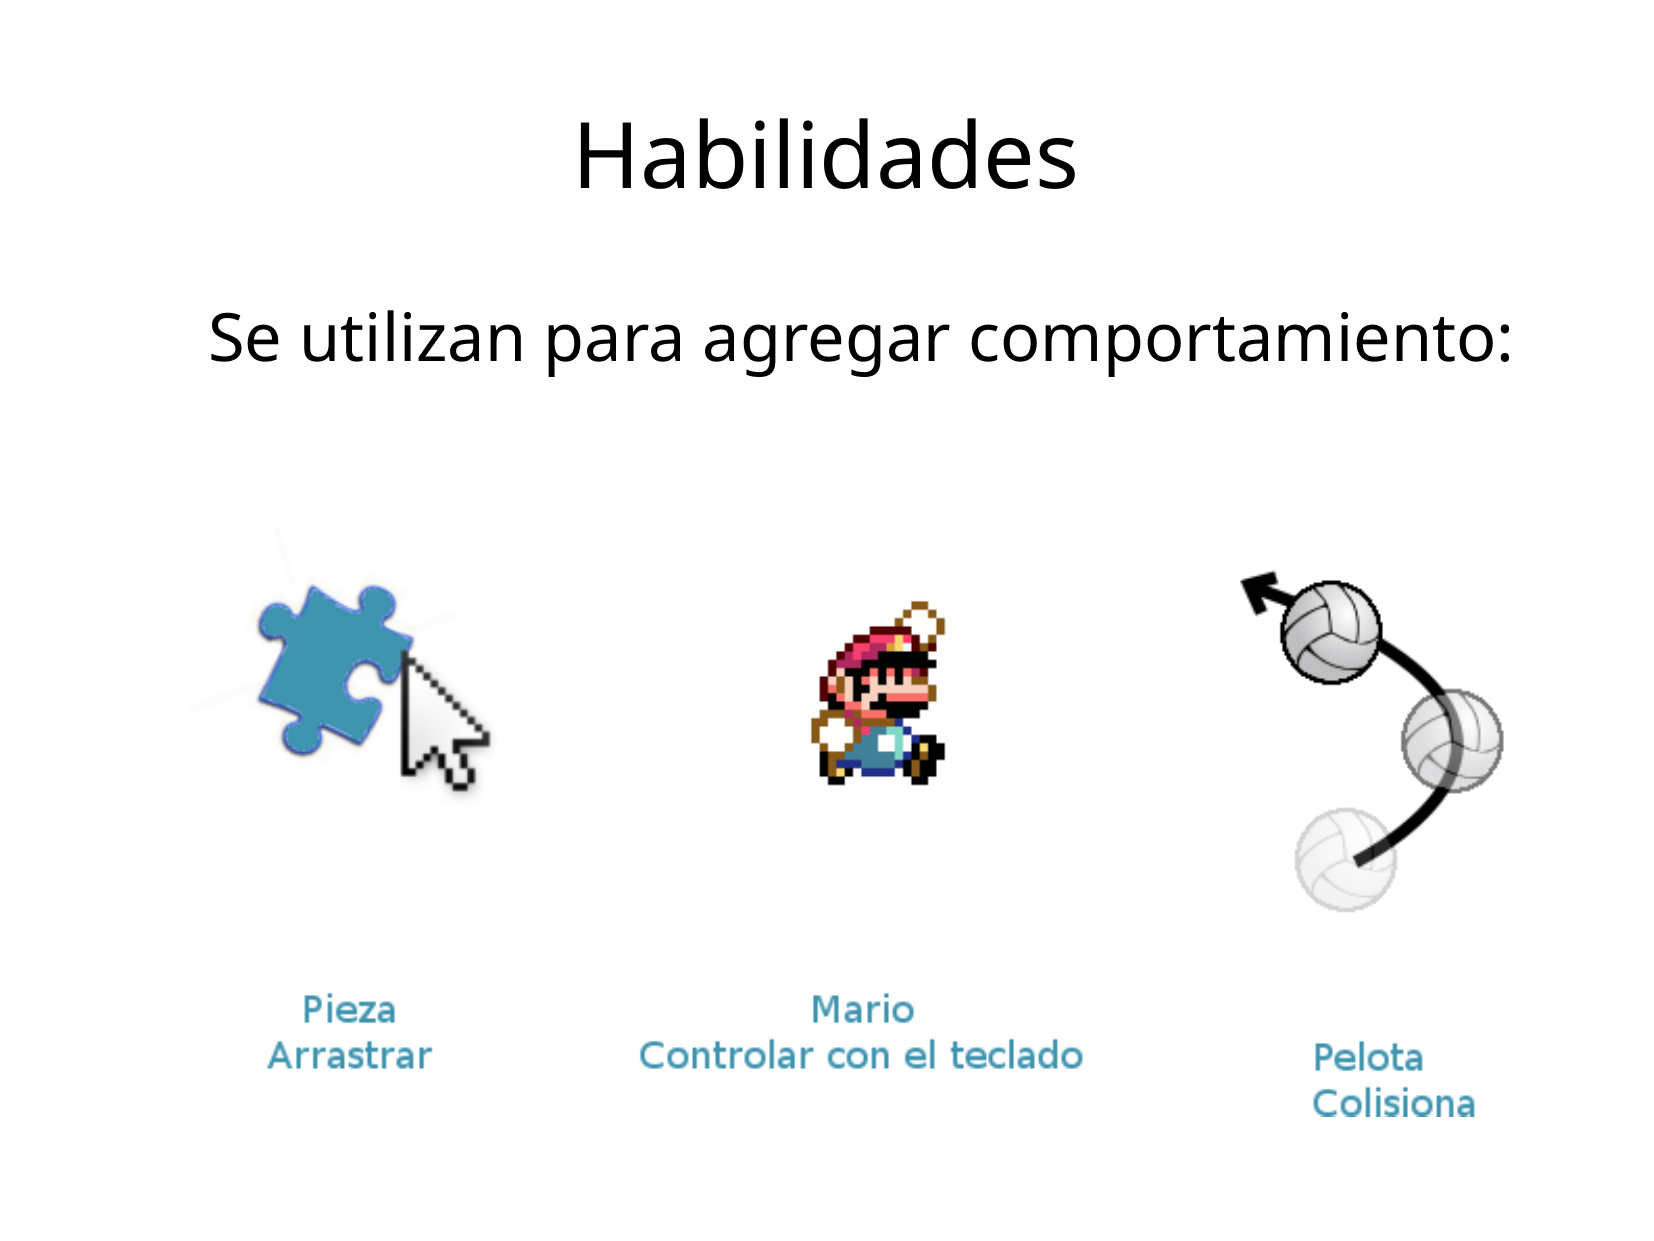

# Habilidades
Se utilizan para agregar comportamiento: